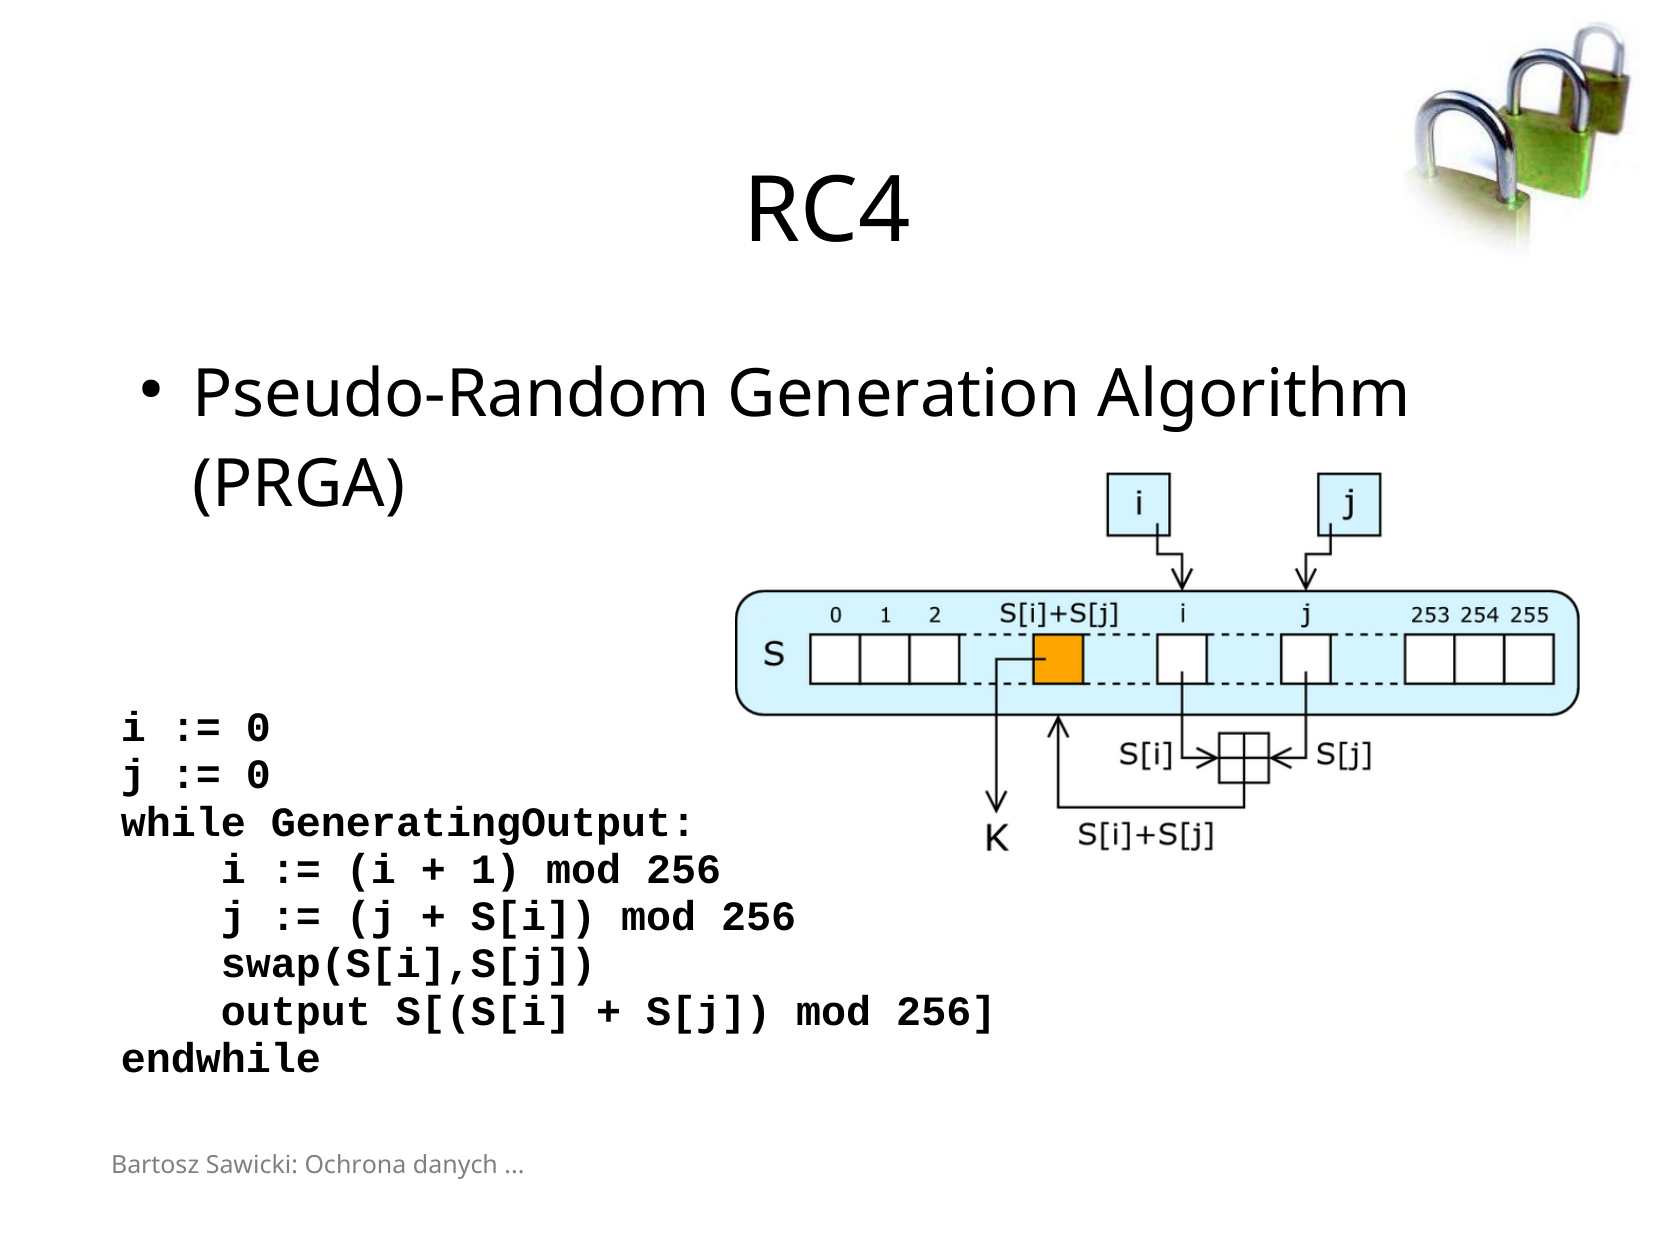

# RC4
Pseudo-Random Generation Algorithm (PRGA)
i := 0
j := 0
while GeneratingOutput:
 i := (i + 1) mod 256
 j := (j + S[i]) mod 256
 swap(S[i],S[j])
 output S[(S[i] + S[j]) mod 256]
endwhile